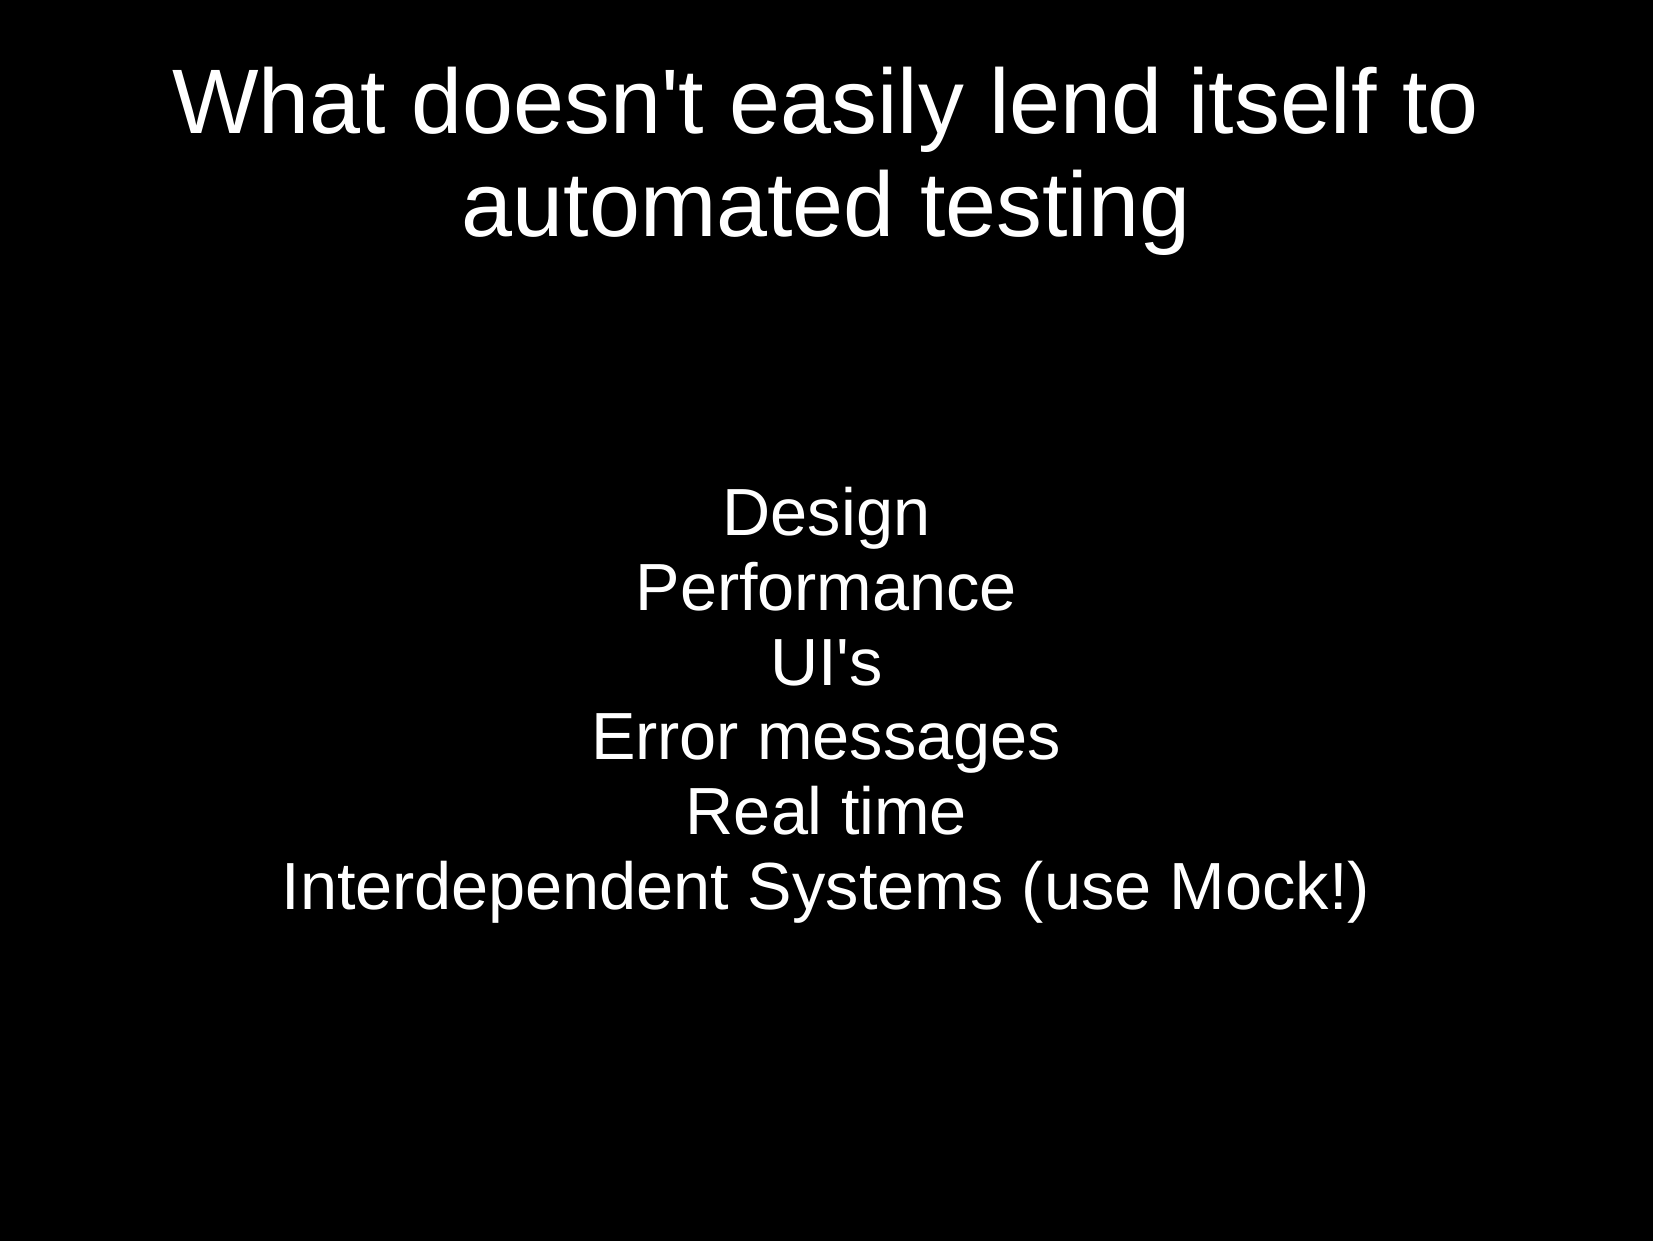

# What doesn't easily lend itself to automated testing
Design
Performance
UI's
Error messages
Real time
Interdependent Systems (use Mock!)